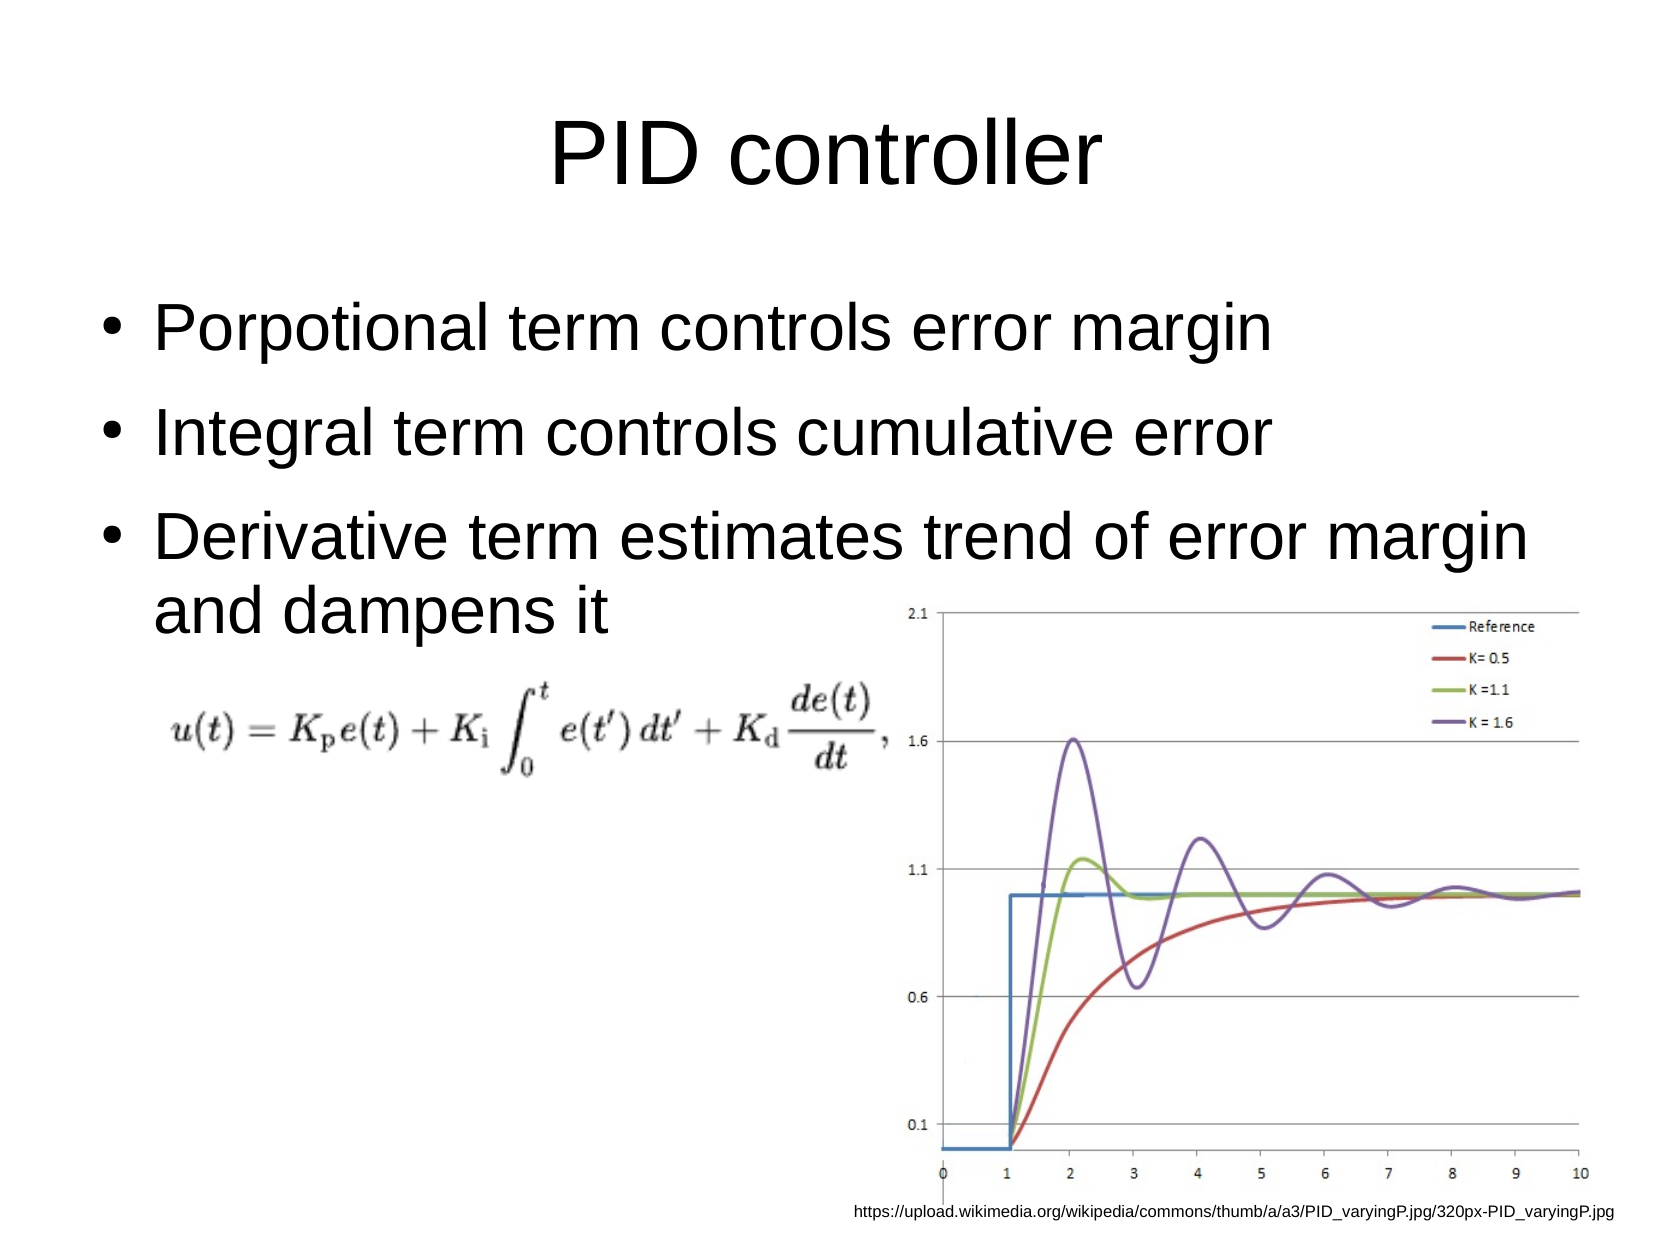

# PID controller
Porpotional term controls error margin
Integral term controls cumulative error
Derivative term estimates trend of error margin and dampens it
https://upload.wikimedia.org/wikipedia/commons/thumb/a/a3/PID_varyingP.jpg/320px-PID_varyingP.jpg